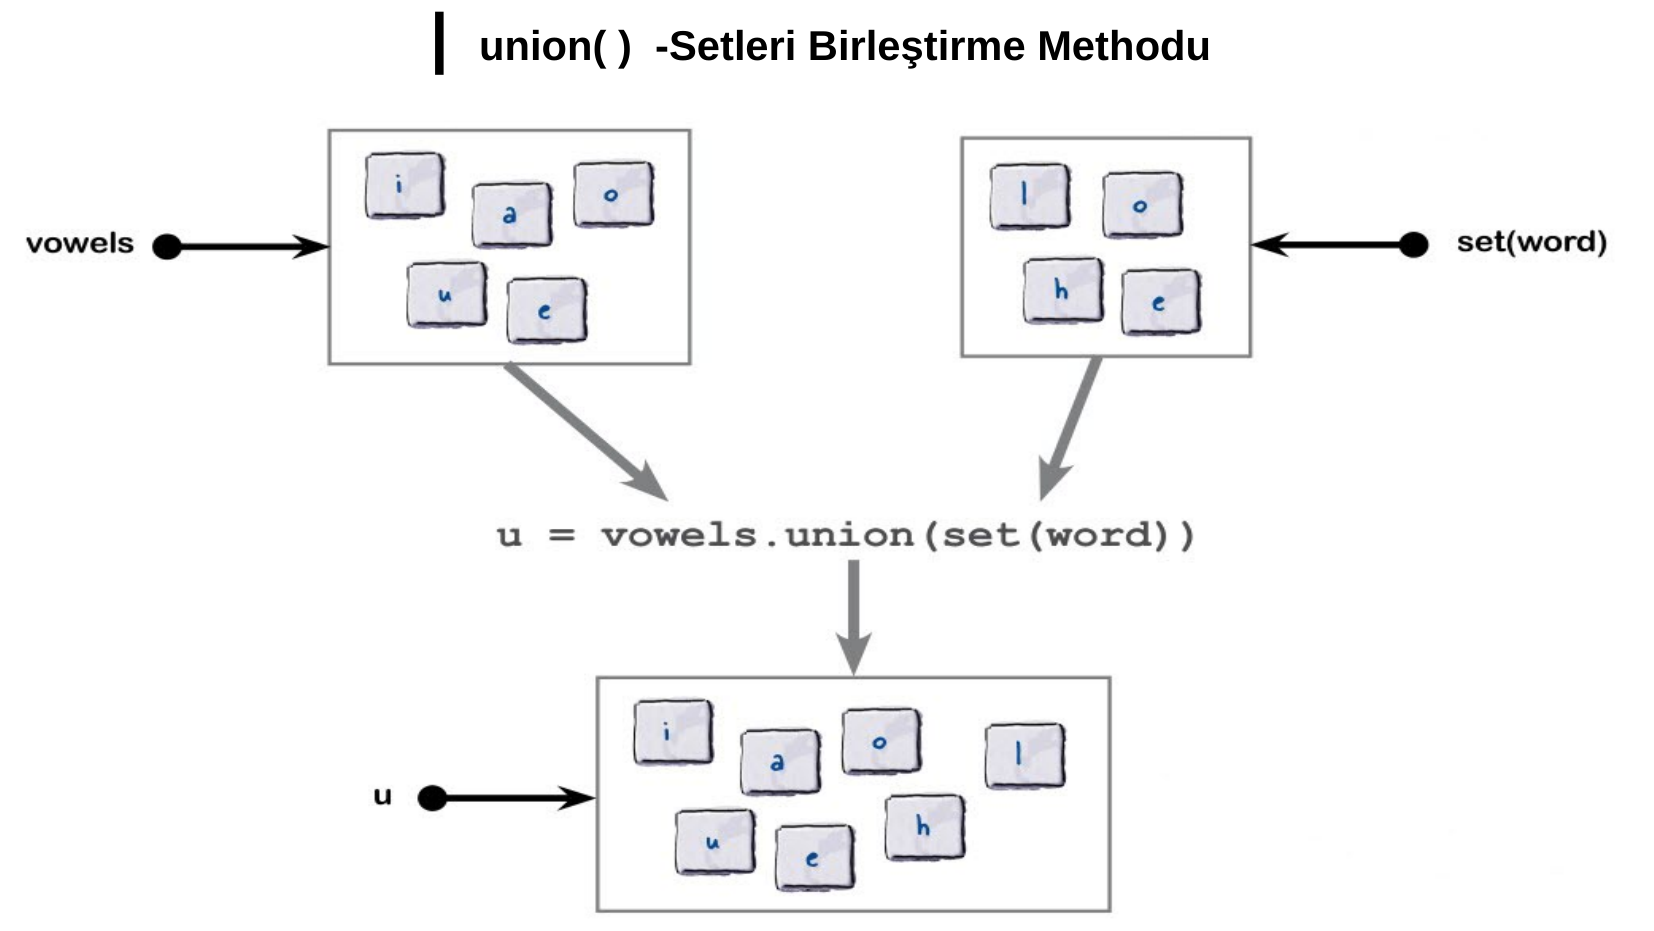

# | union( ) -Setleri Birleştirme Methodu